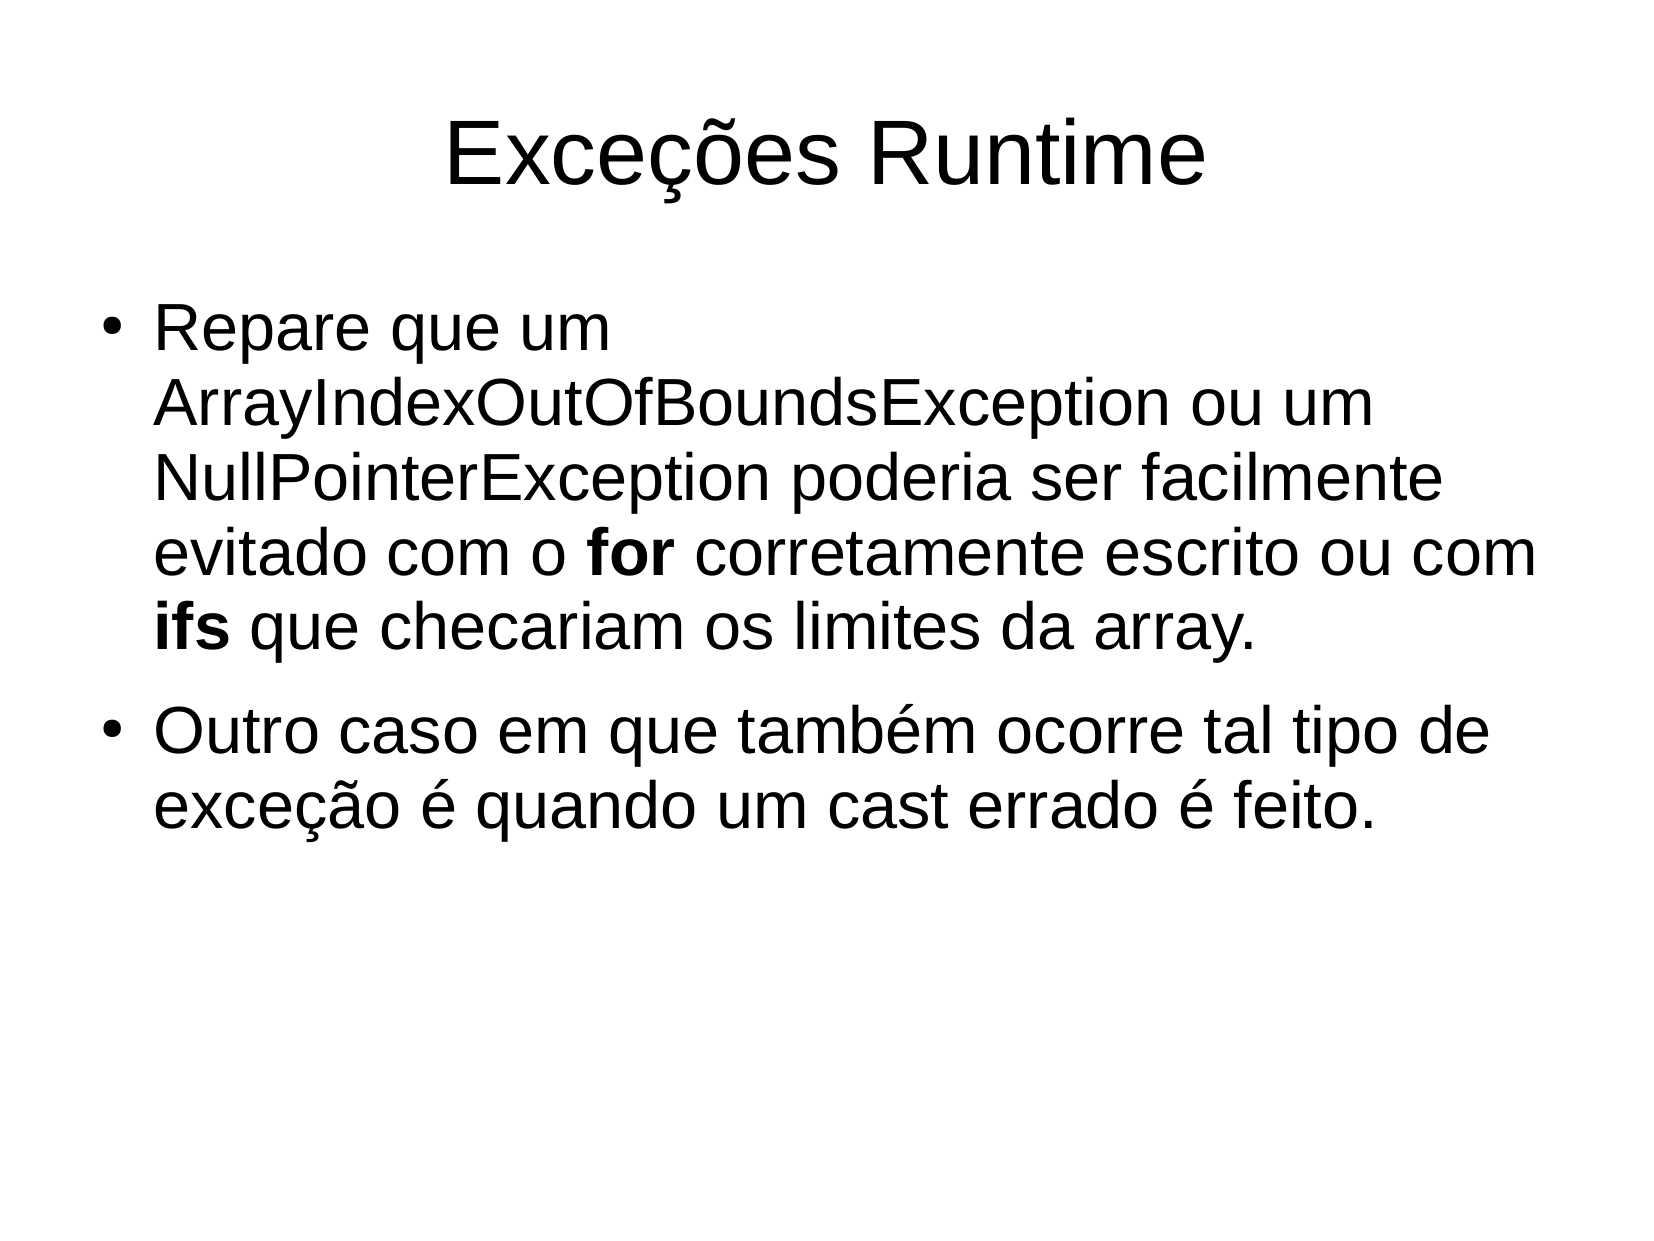

# Exceções Runtime
Repare que um ArrayIndexOutOfBoundsException ou um NullPointerException poderia ser facilmente evitado com o for corretamente escrito ou com ifs que checariam os limites da array.
Outro caso em que também ocorre tal tipo de exceção é quando um cast errado é feito.